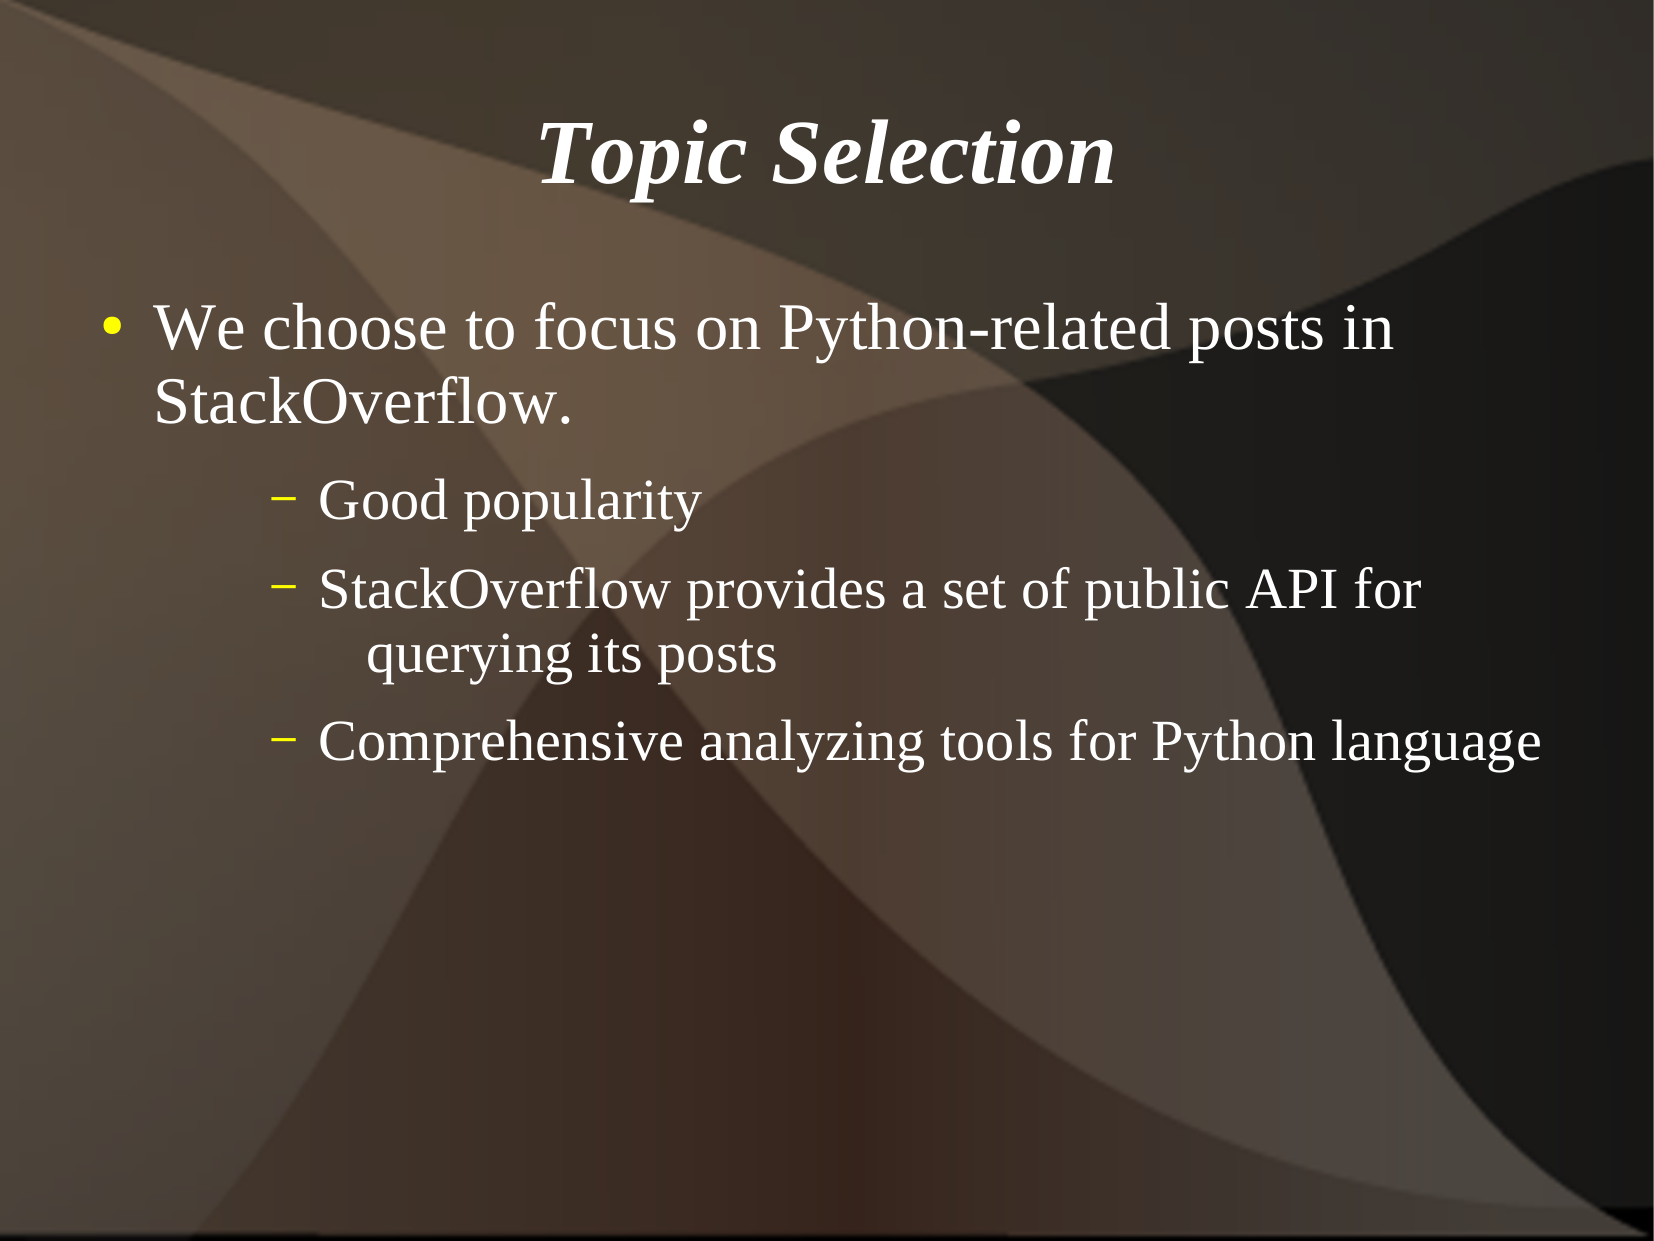

# Topic Selection
We choose to focus on Python-related posts in StackOverflow.
Good popularity
StackOverflow provides a set of public API for querying its posts
Comprehensive analyzing tools for Python language